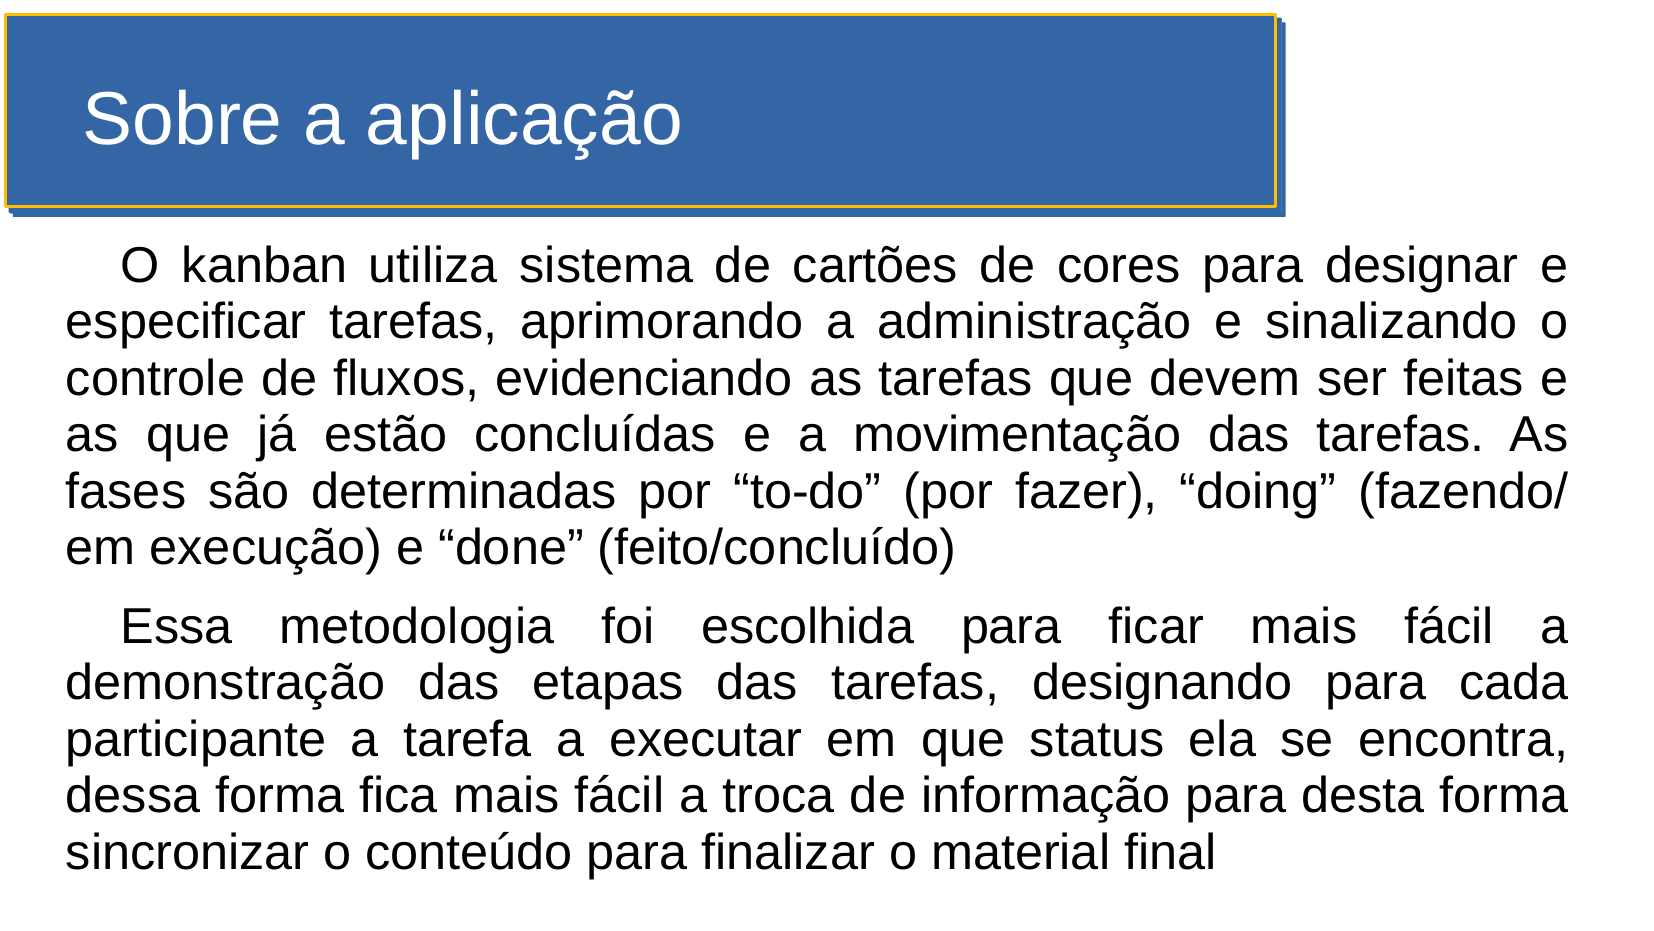

# Sobre a aplicação
O kanban utiliza sistema de cartões de cores para designar e especificar tarefas, aprimorando a administração e sinalizando o controle de fluxos, evidenciando as tarefas que devem ser feitas e as que já estão concluídas e a movimentação das tarefas. As fases são determinadas por “to-do” (por fazer), “doing” (fazendo/em execução) e “done” (feito/concluído)
Essa metodologia foi escolhida para ficar mais fácil a demonstração das etapas das tarefas, designando para cada participante a tarefa a executar em que status ela se encontra, dessa forma fica mais fácil a troca de informação para desta forma sincronizar o conteúdo para finalizar o material final